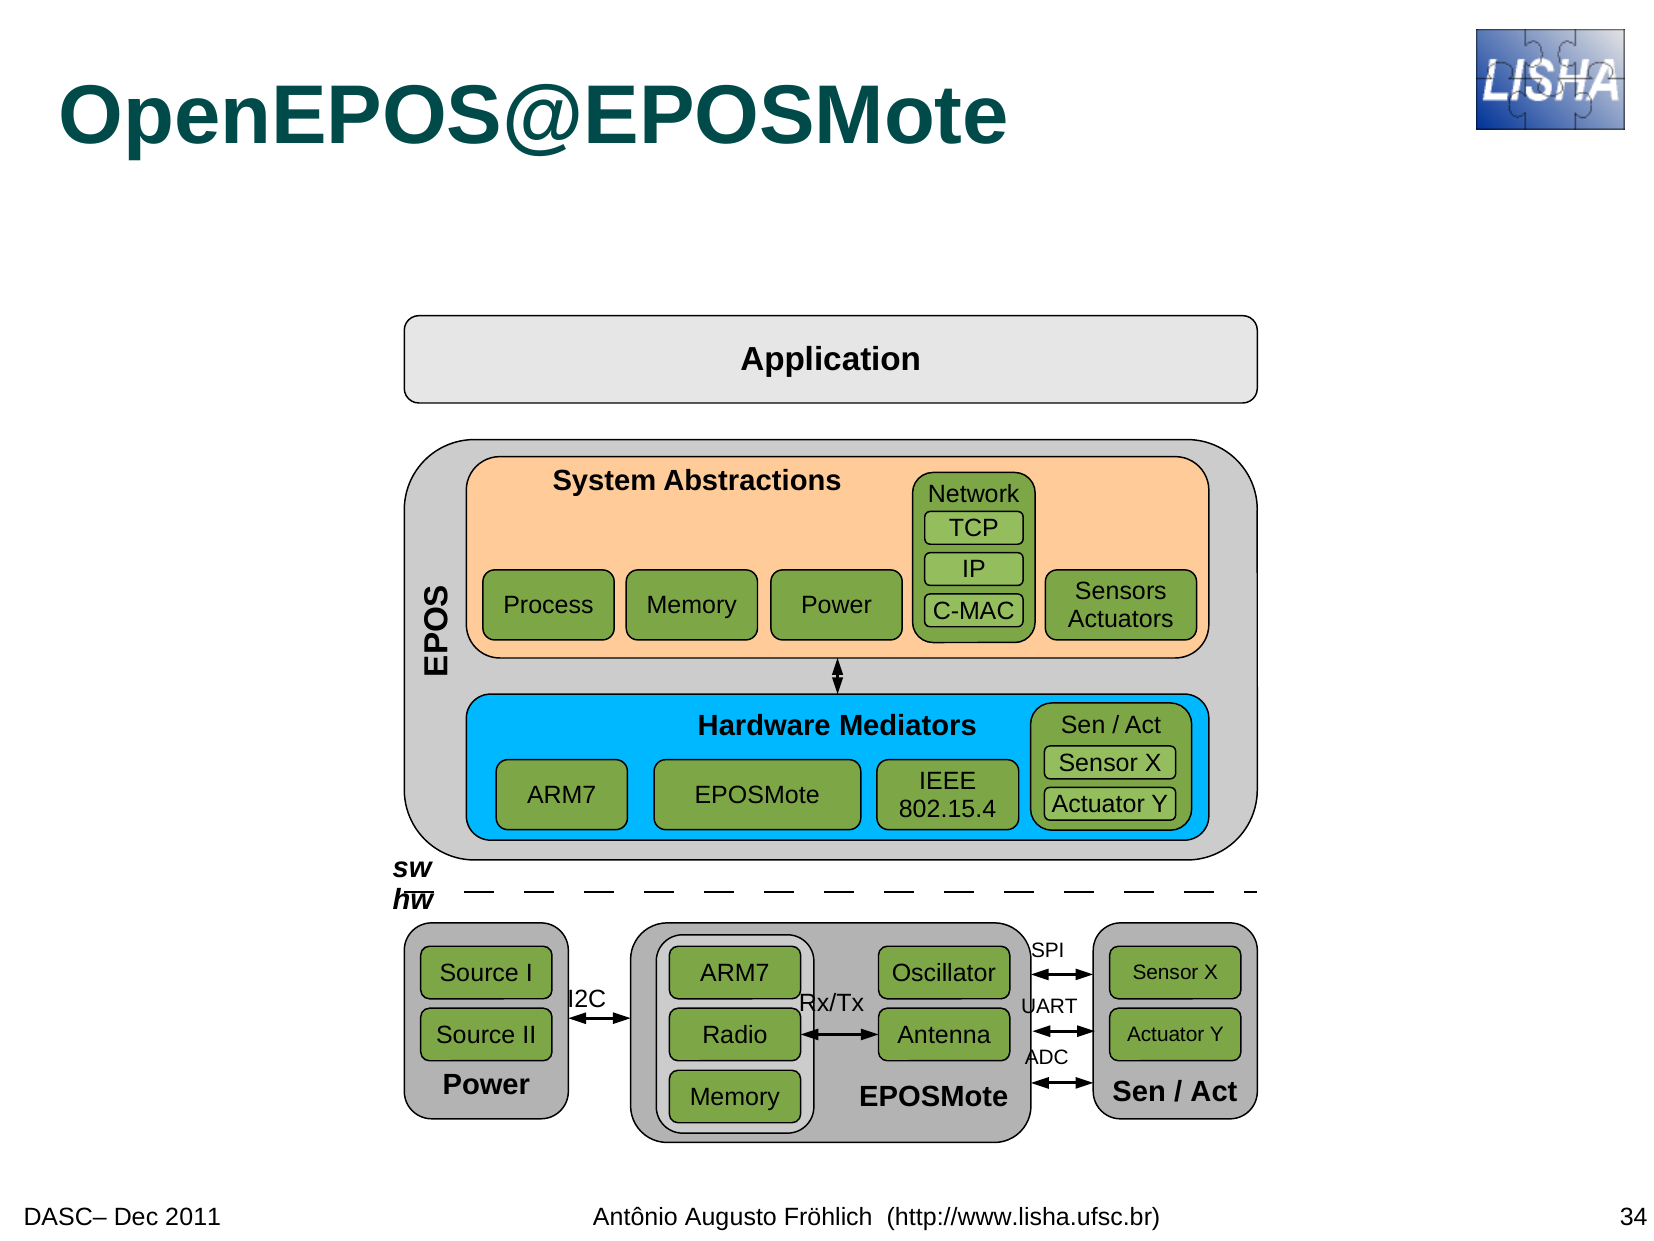

# OpenEPOS@EPOSMote
Application
EPOS
System Abstractions
Network
TCP
IP
C-MAC
Process
Memory
Power
Sensors
Actuators
Hardware Mediators
Sen / Act
Sensor X
Actuator Y
ARM7
EPOSMote
IEEE 802.15.4
sw
hw
 EPOSMote
Sen / Act
Power
SPI
Source I
ARM7
Oscillator
Sensor X
I2C
Rx/Tx
UART
Source II
Radio
Antenna
Actuator Y
ADC
Memory